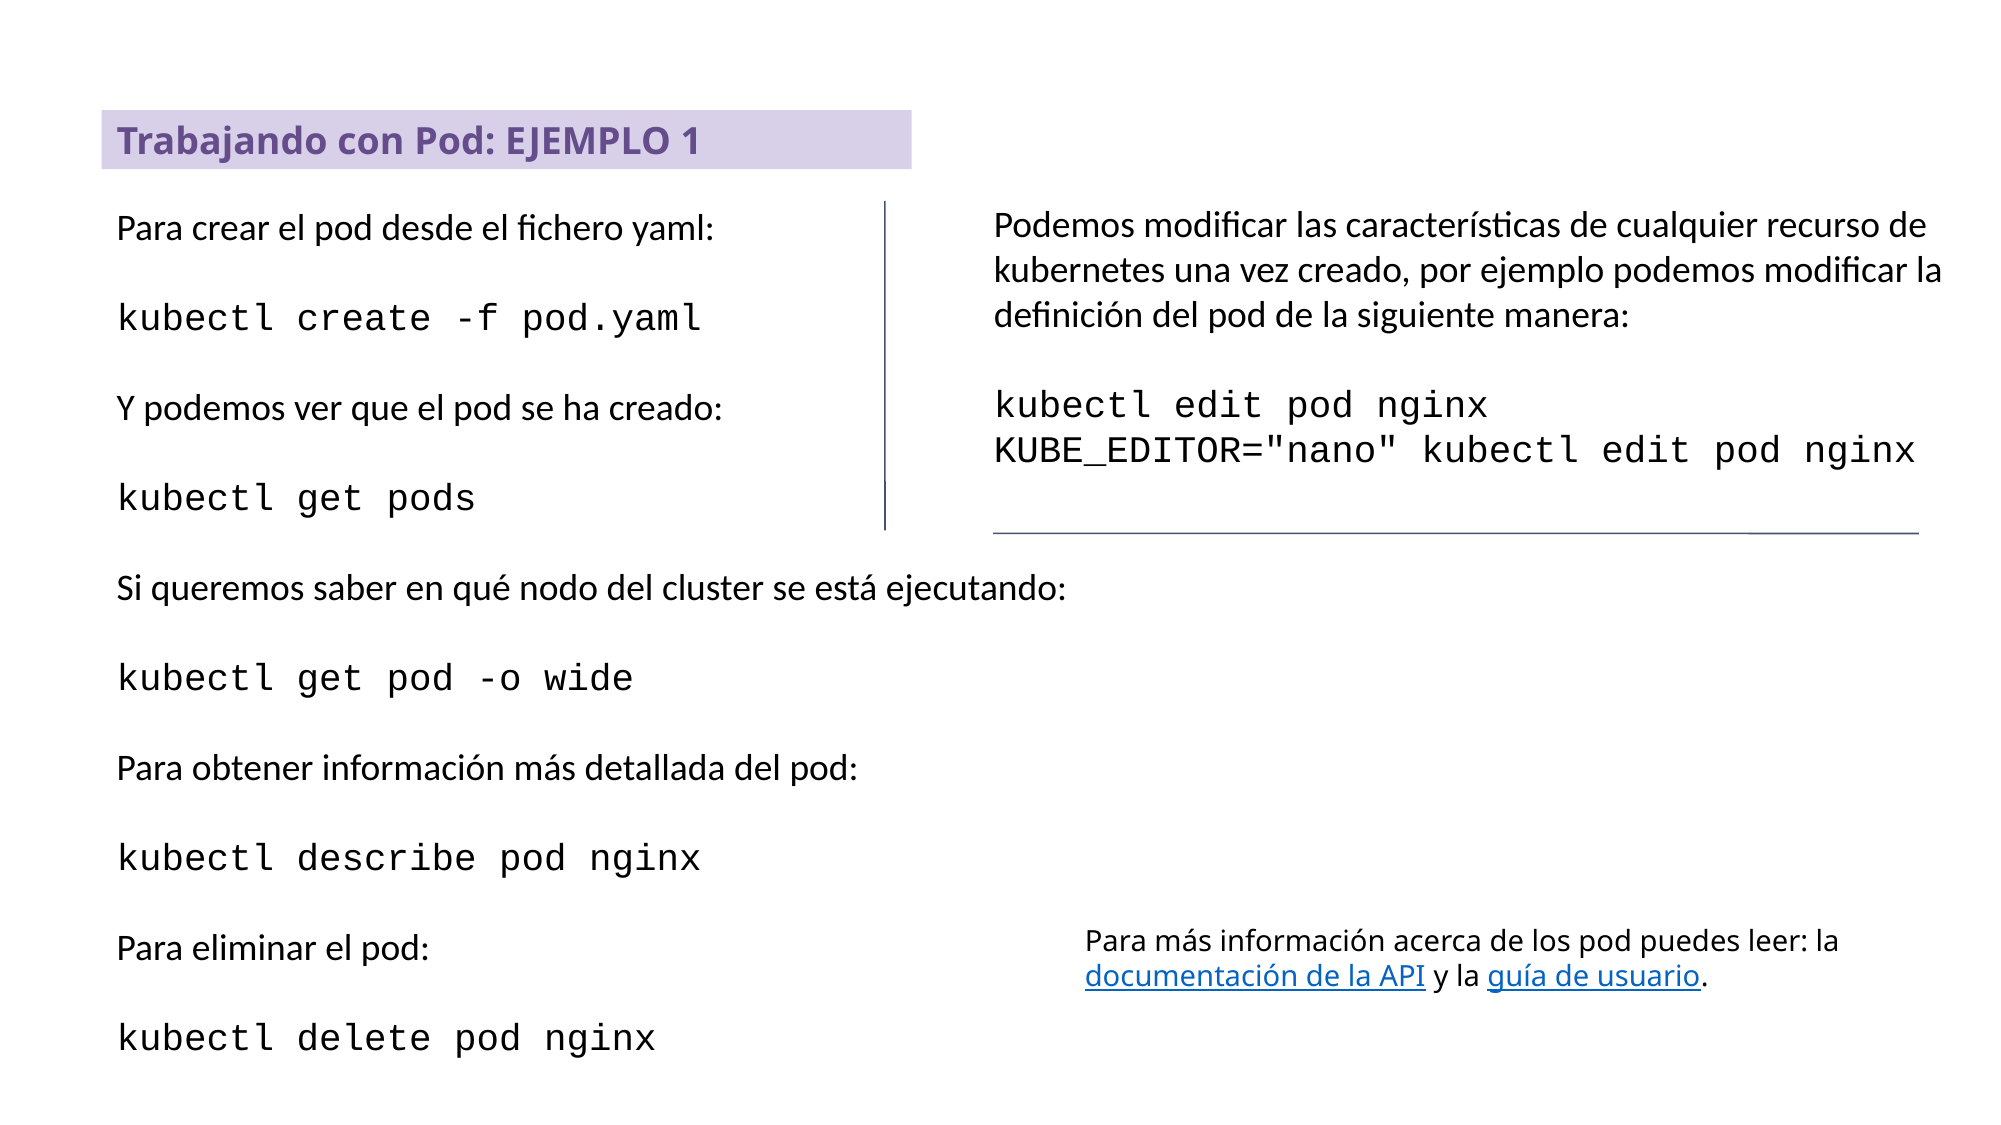

Trabajando con Pod: EJEMPLO 1
Podemos modificar las características de cualquier recurso de kubernetes una vez creado, por ejemplo podemos modificar la definición del pod de la siguiente manera:
kubectl edit pod nginx
KUBE_EDITOR="nano" kubectl edit pod nginx
Para crear el pod desde el fichero yaml:
kubectl create -f pod.yaml
Y podemos ver que el pod se ha creado:
kubectl get pods
Si queremos saber en qué nodo del cluster se está ejecutando:
kubectl get pod -o wide
Para obtener información más detallada del pod:
kubectl describe pod nginx
Para eliminar el pod:
kubectl delete pod nginx
Para más información acerca de los pod puedes leer: la documentación de la API y la guía de usuario.